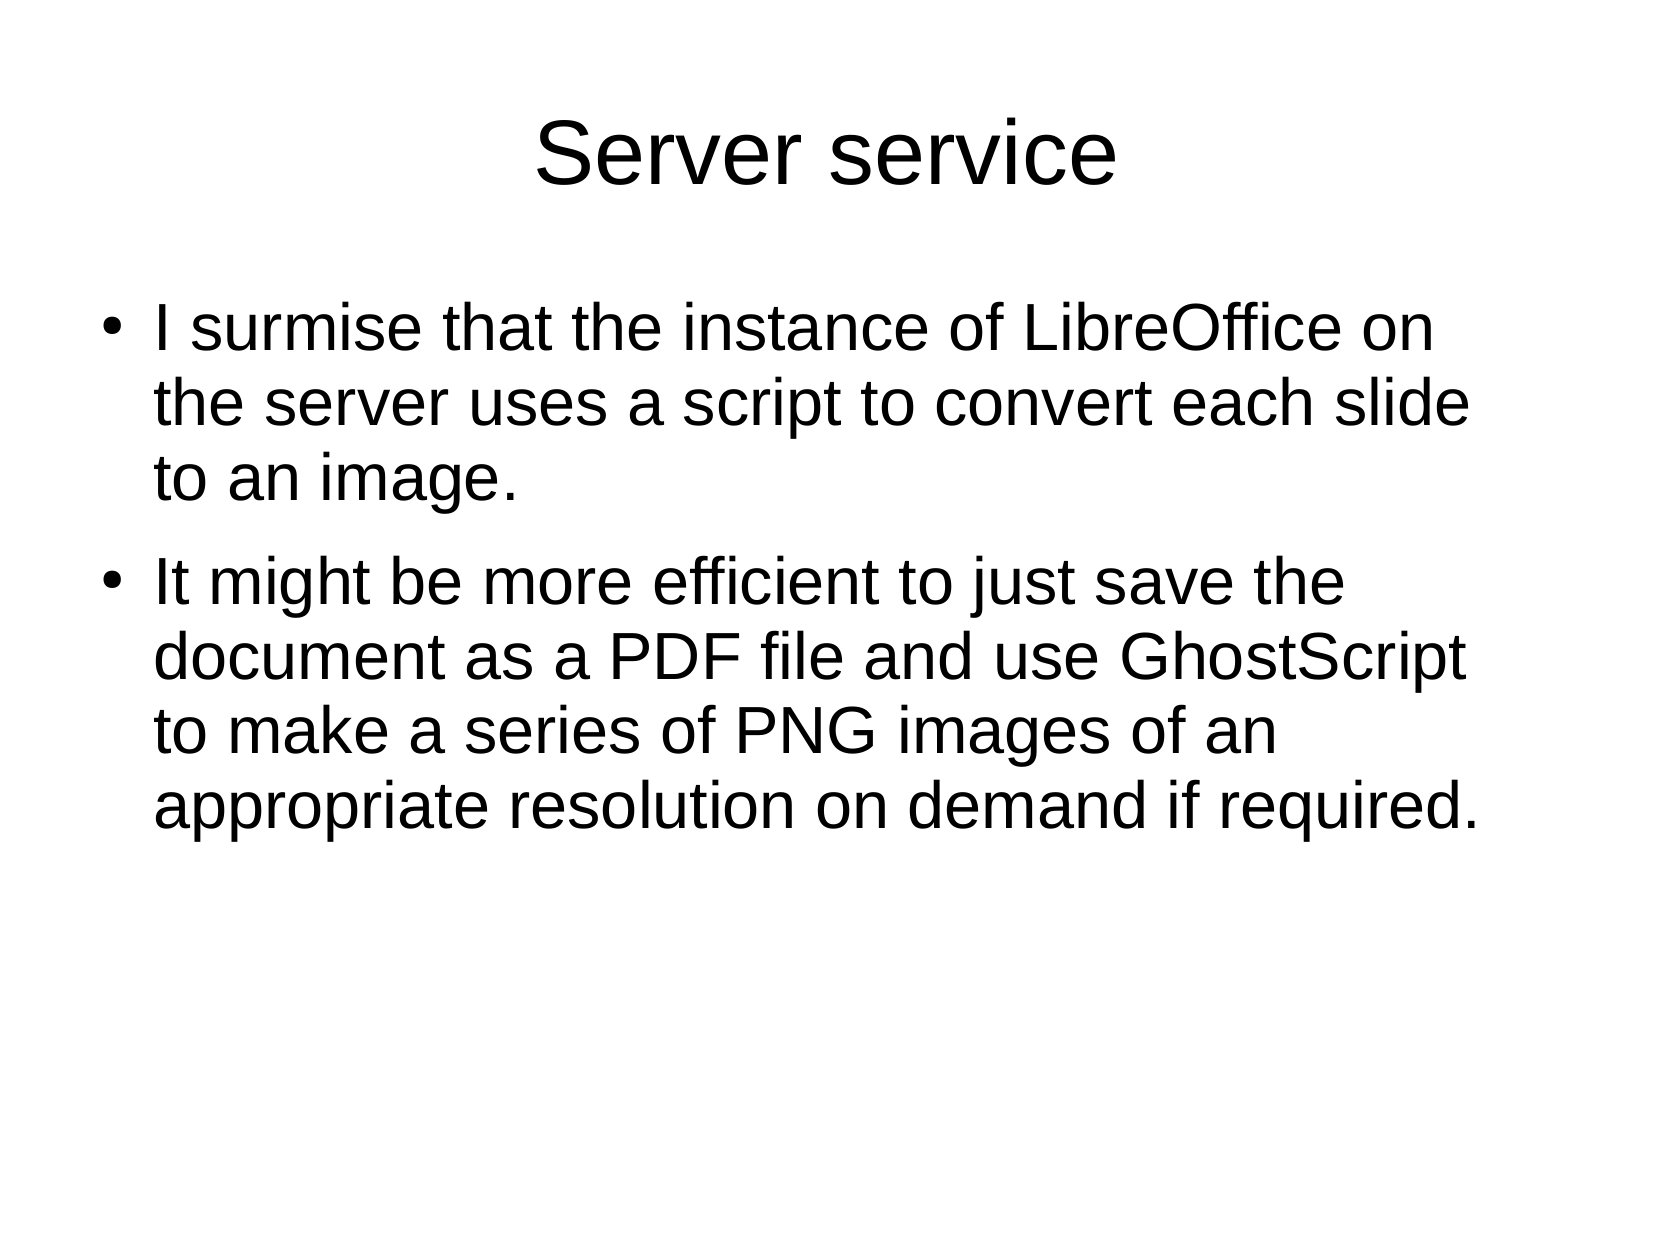

# Server service
I surmise that the instance of LibreOffice on the server uses a script to convert each slide to an image.
It might be more efficient to just save the document as a PDF file and use GhostScript to make a series of PNG images of an appropriate resolution on demand if required.